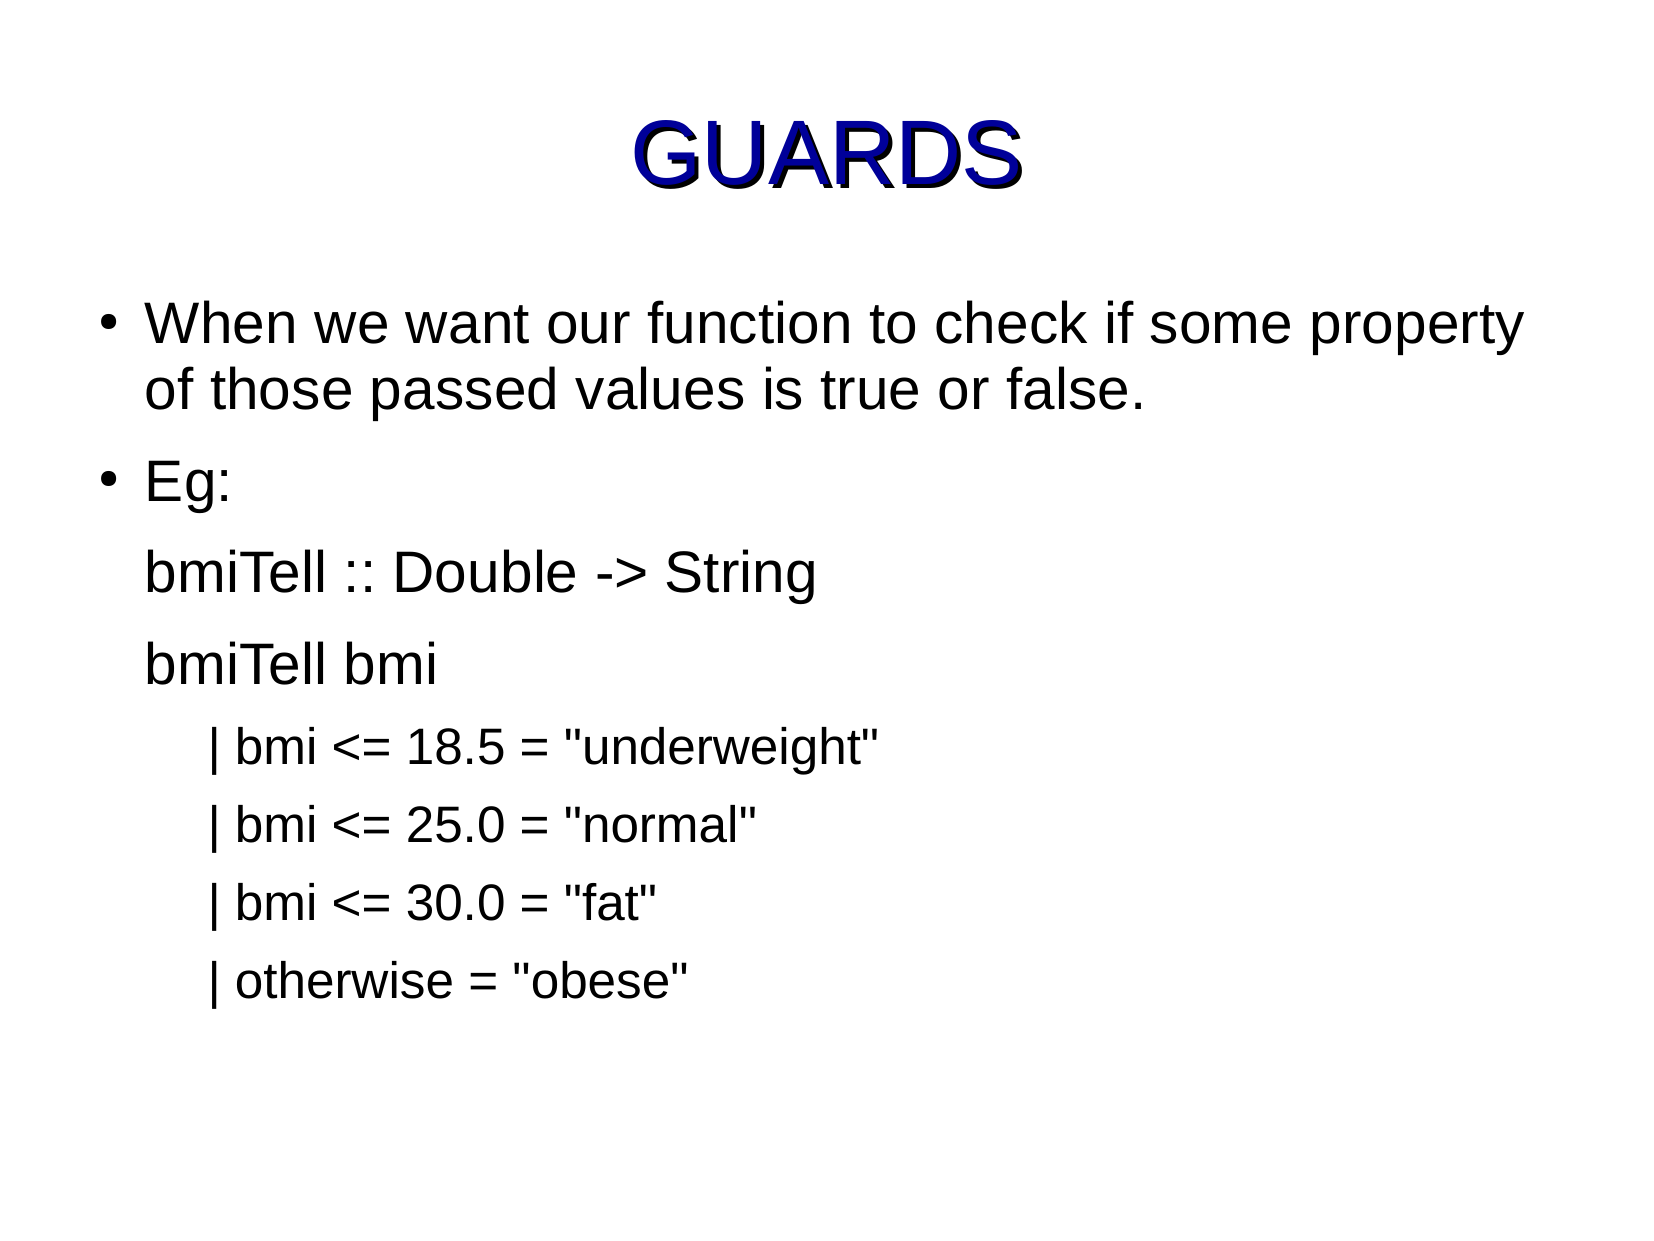

# GUARDS
When we want our function to check if some property of those passed values is true or false.
Eg:
bmiTell :: Double -> String
bmiTell bmi
| bmi <= 18.5 = "underweight"
| bmi <= 25.0 = "normal"
| bmi <= 30.0 = "fat"
| otherwise = "obese"